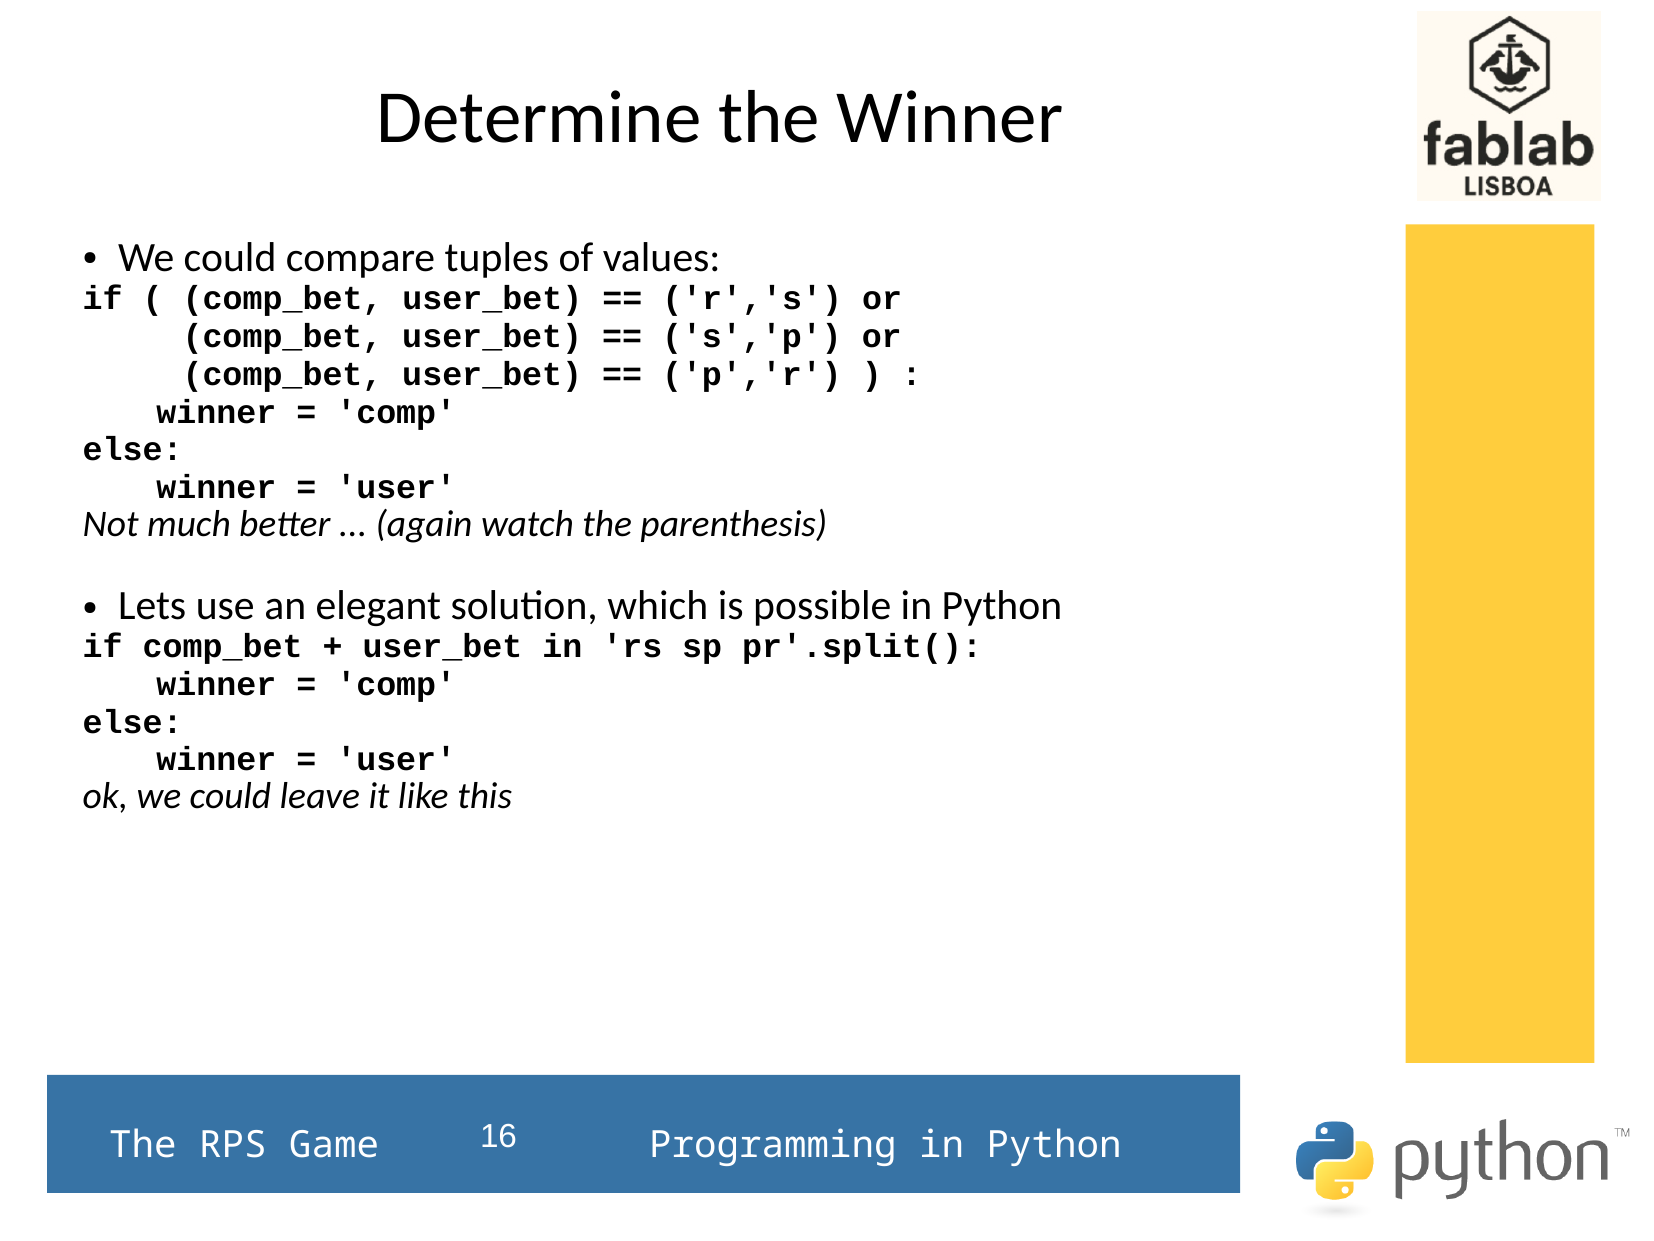

# Determine the Winner
We could compare tuples of values:
if ( (comp_bet, user_bet) == ('r','s') or
 (comp_bet, user_bet) == ('s','p') or
 (comp_bet, user_bet) == ('p','r') ) :
	winner = 'comp'
else:
	winner = 'user'
Not much better ... (again watch the parenthesis)
Lets use an elegant solution, which is possible in Python
if comp_bet + user_bet in 'rs sp pr'.split():
	winner = 'comp'
else:
	winner = 'user'
ok, we could leave it like this
The RPS Game Programming in Python